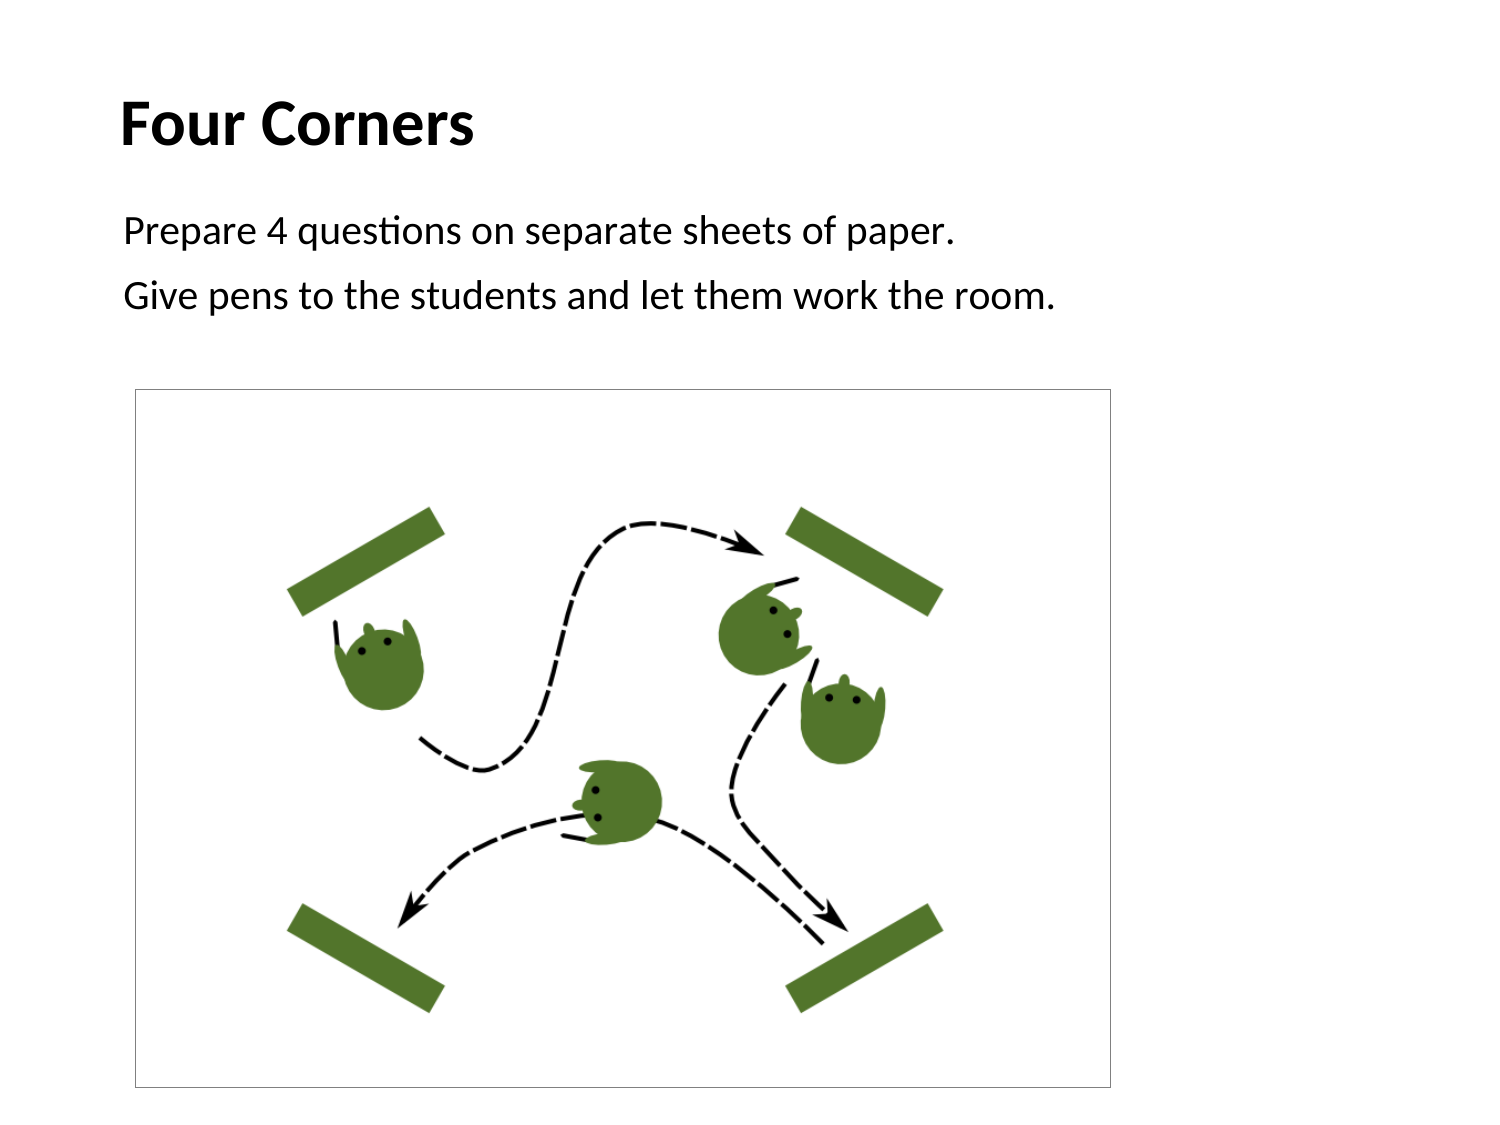

Four Corners
Prepare 4 questions on separate sheets of paper.
Give pens to the students and let them work the room.